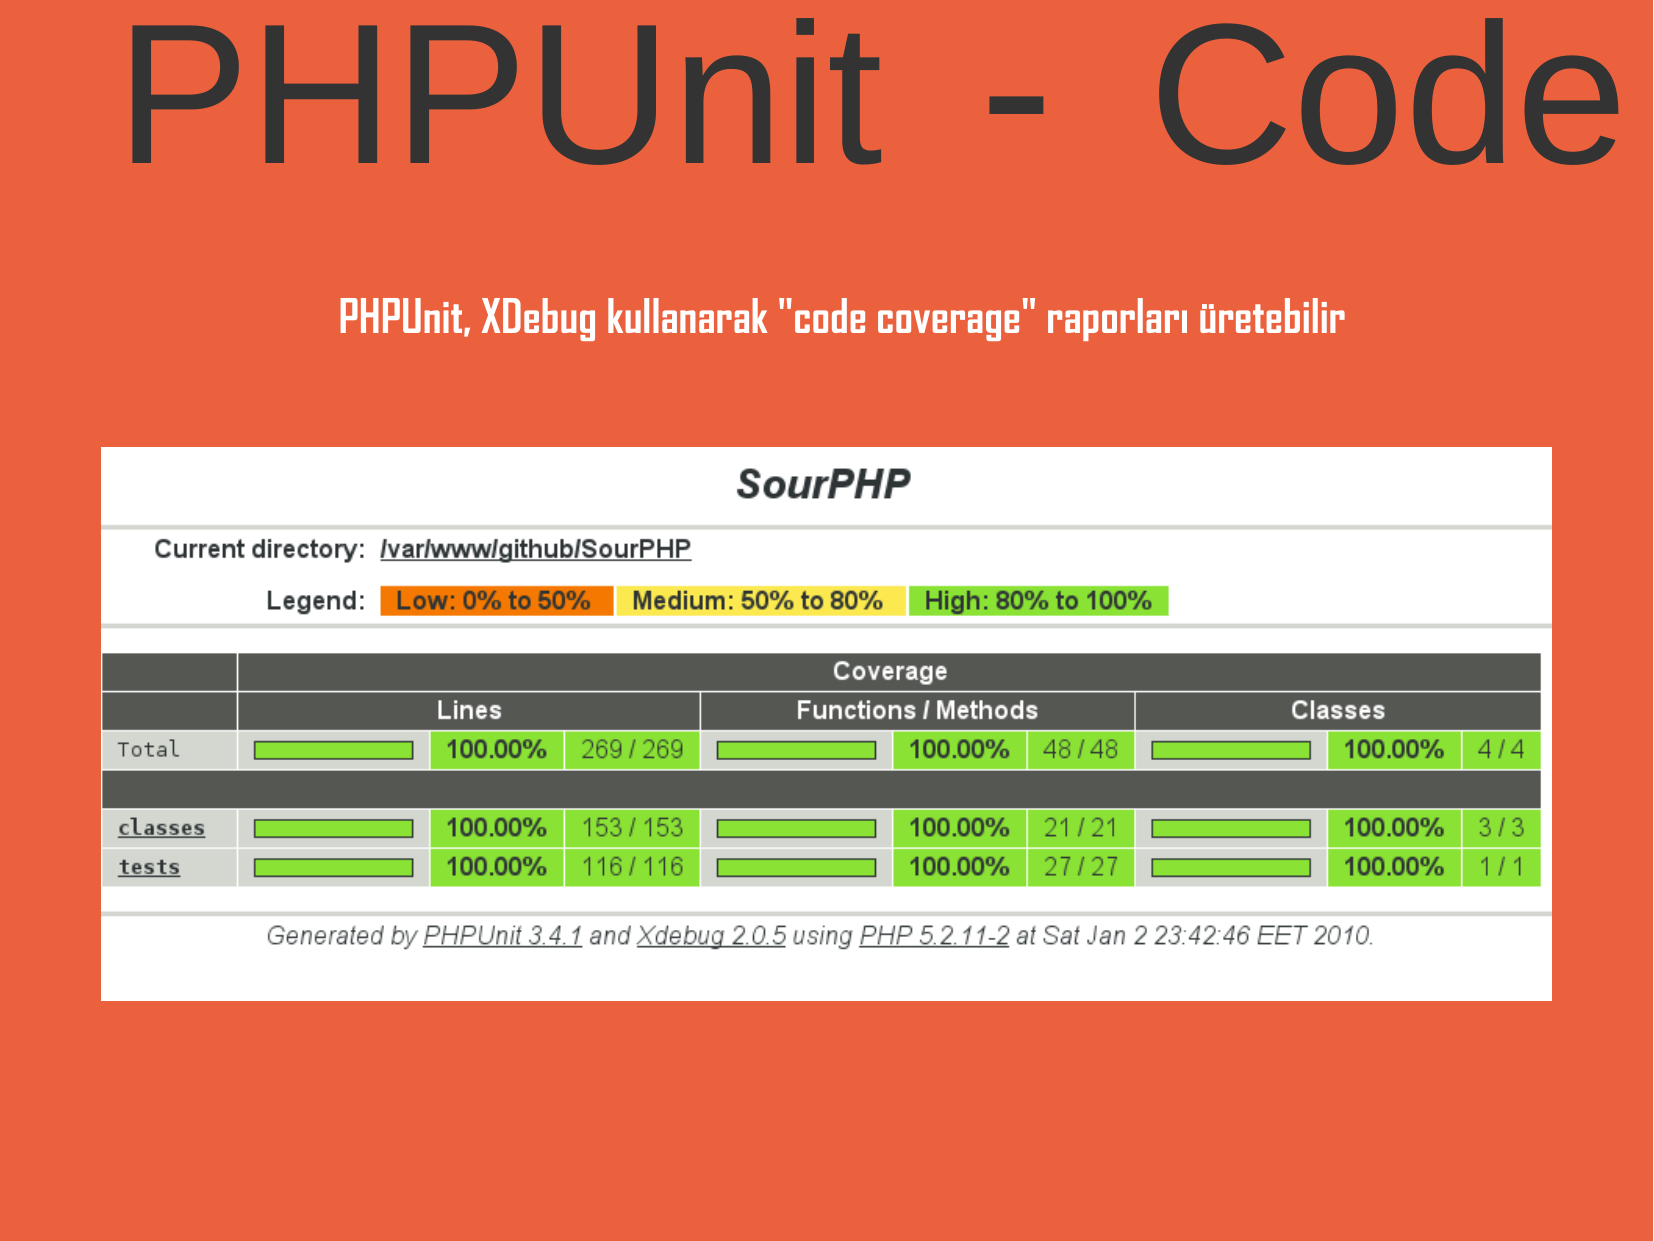

PHPUnit - Code Coverage
PHPUnit, XDebug kullanarak "code coverage" raporları üretebilir